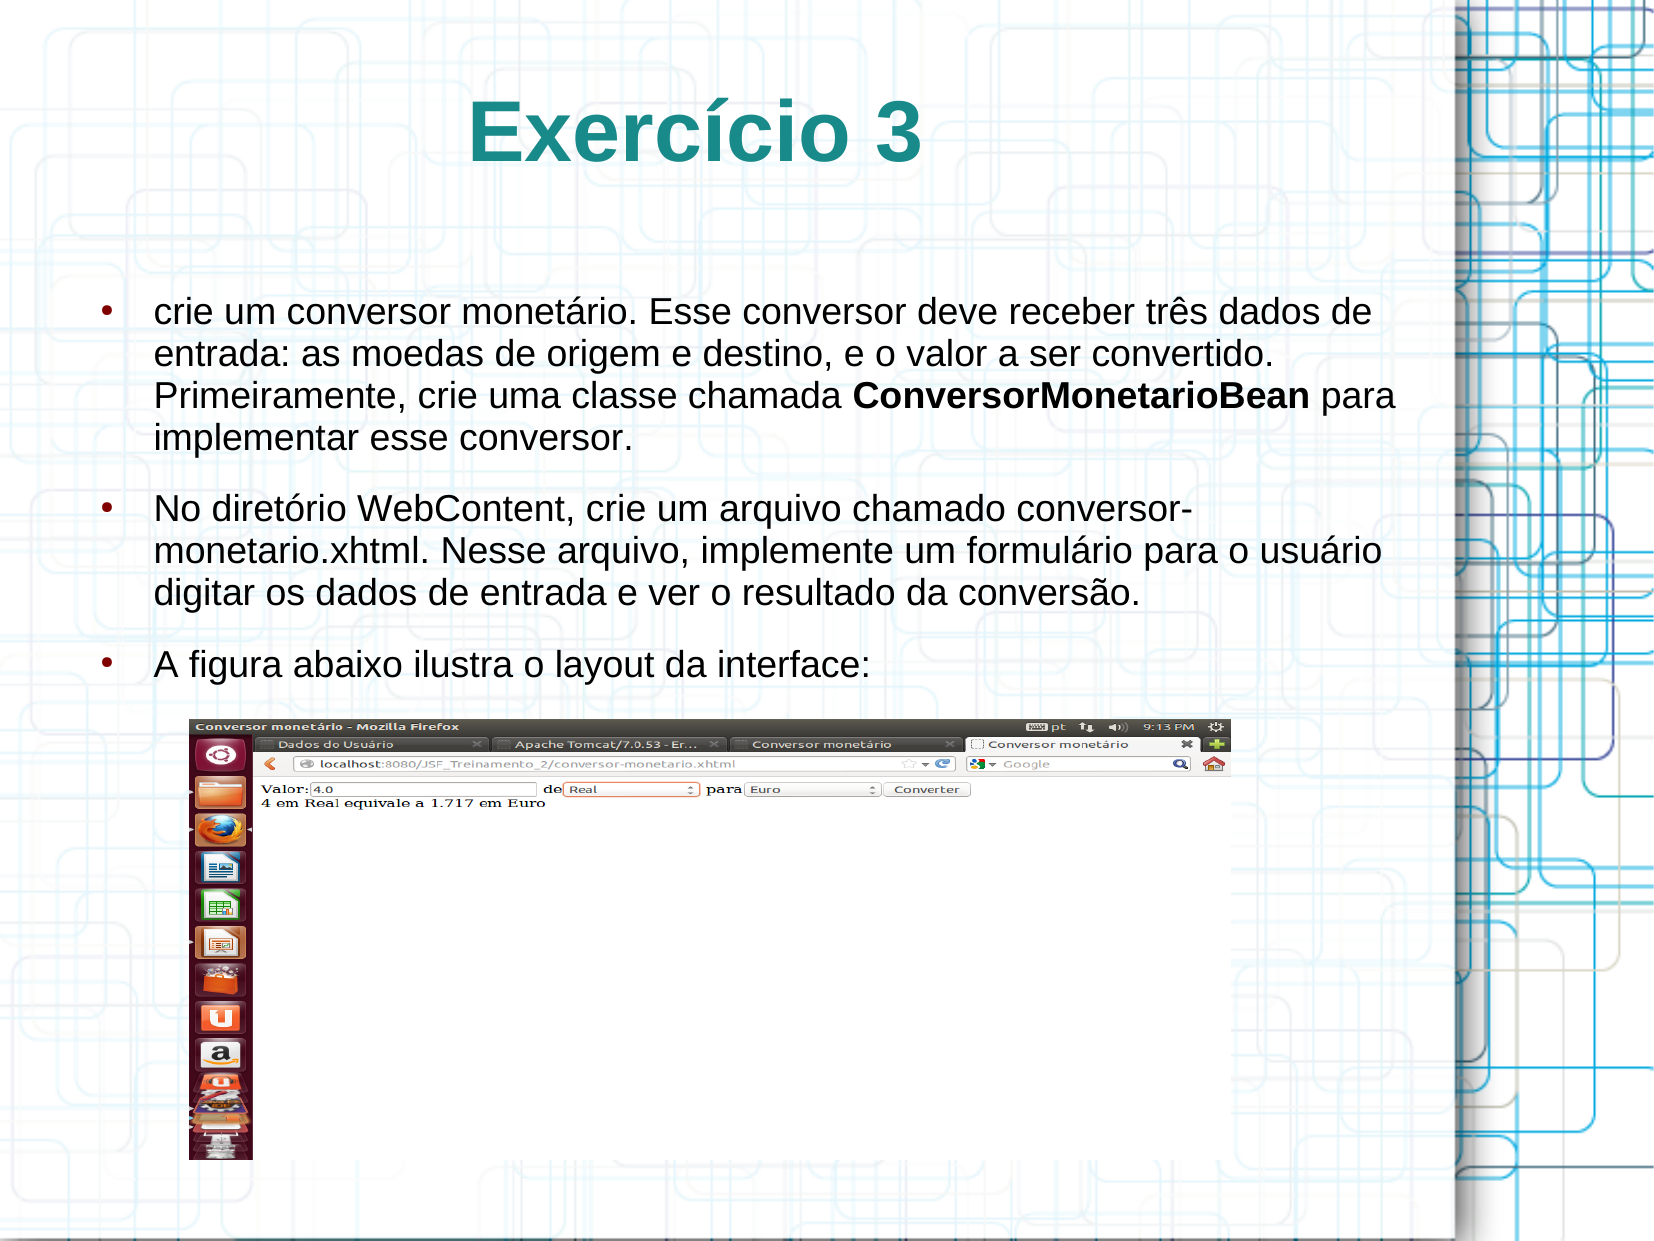

Exercício 3
#
crie um conversor monetário. Esse conversor deve receber três dados de entrada: as moedas de origem e destino, e o valor a ser convertido. Primeiramente, crie uma classe chamada ConversorMonetarioBean para implementar esse conversor.
No diretório WebContent, crie um arquivo chamado conversor-monetario.xhtml. Nesse arquivo, implemente um formulário para o usuário digitar os dados de entrada e ver o resultado da conversão.
A figura abaixo ilustra o layout da interface: